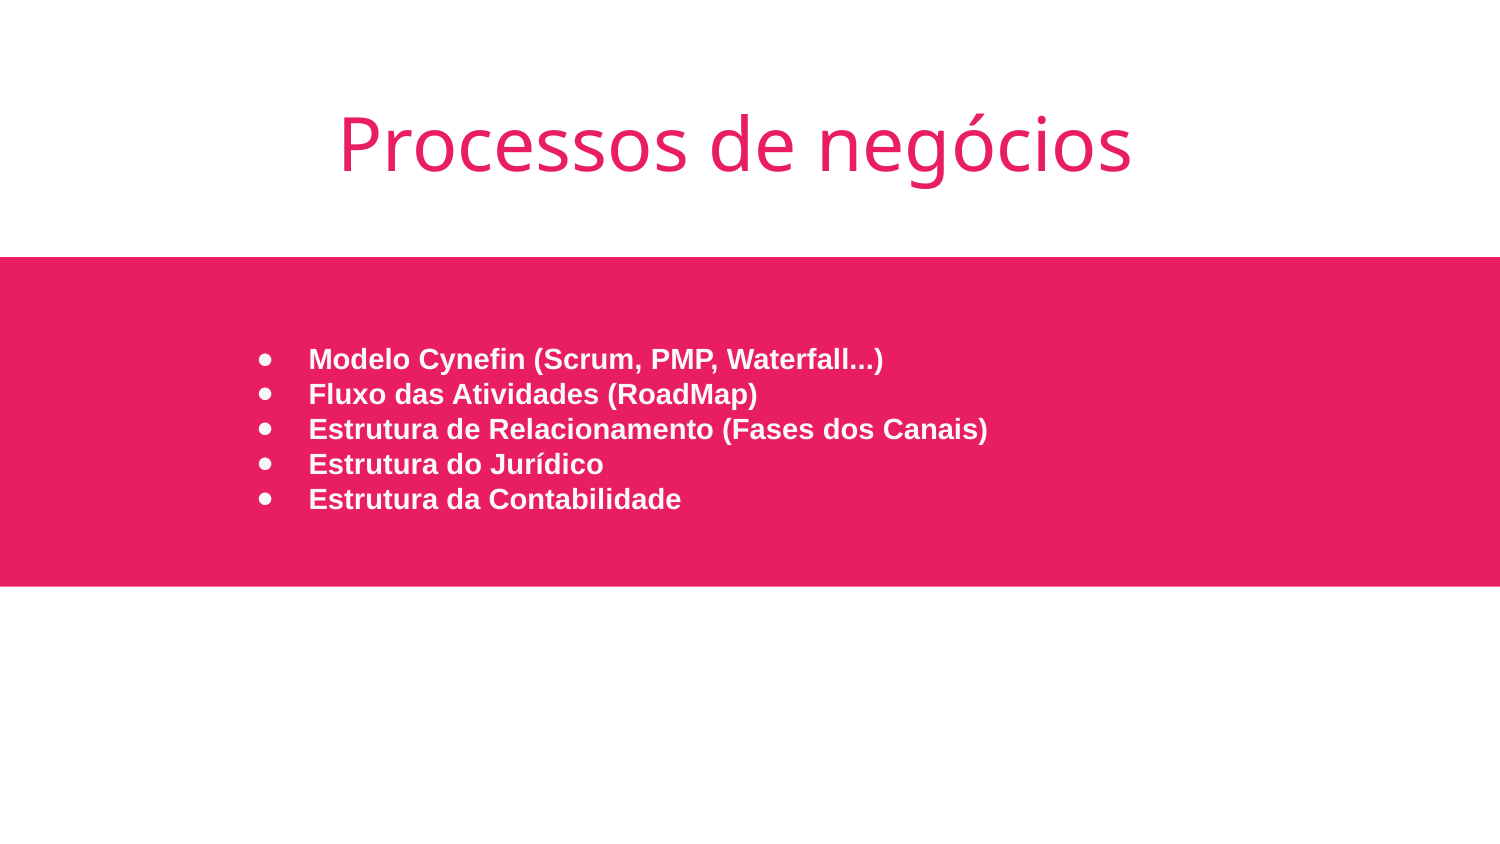

# Processos de negócios
Modelo Cynefin (Scrum, PMP, Waterfall...)
Fluxo das Atividades (RoadMap)
Estrutura de Relacionamento (Fases dos Canais)
Estrutura do Jurídico
Estrutura da Contabilidade